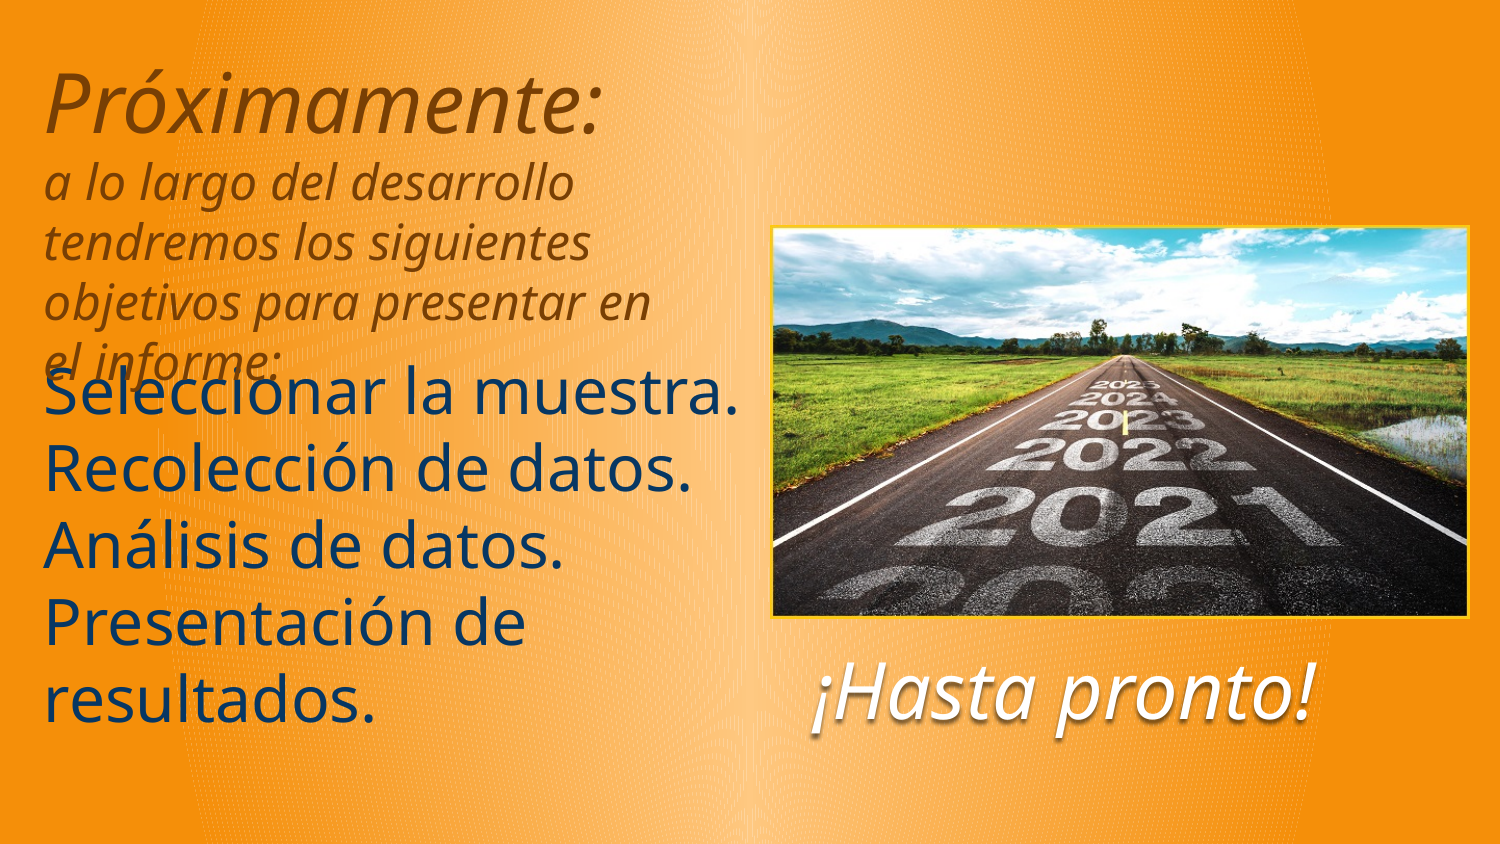

Próximamente:
a lo largo del desarrollo tendremos los siguientes objetivos para presentar en el informe:
# Seleccionar la muestra. Recolección de datos. Análisis de datos. Presentación de resultados.
¡Hasta pronto!